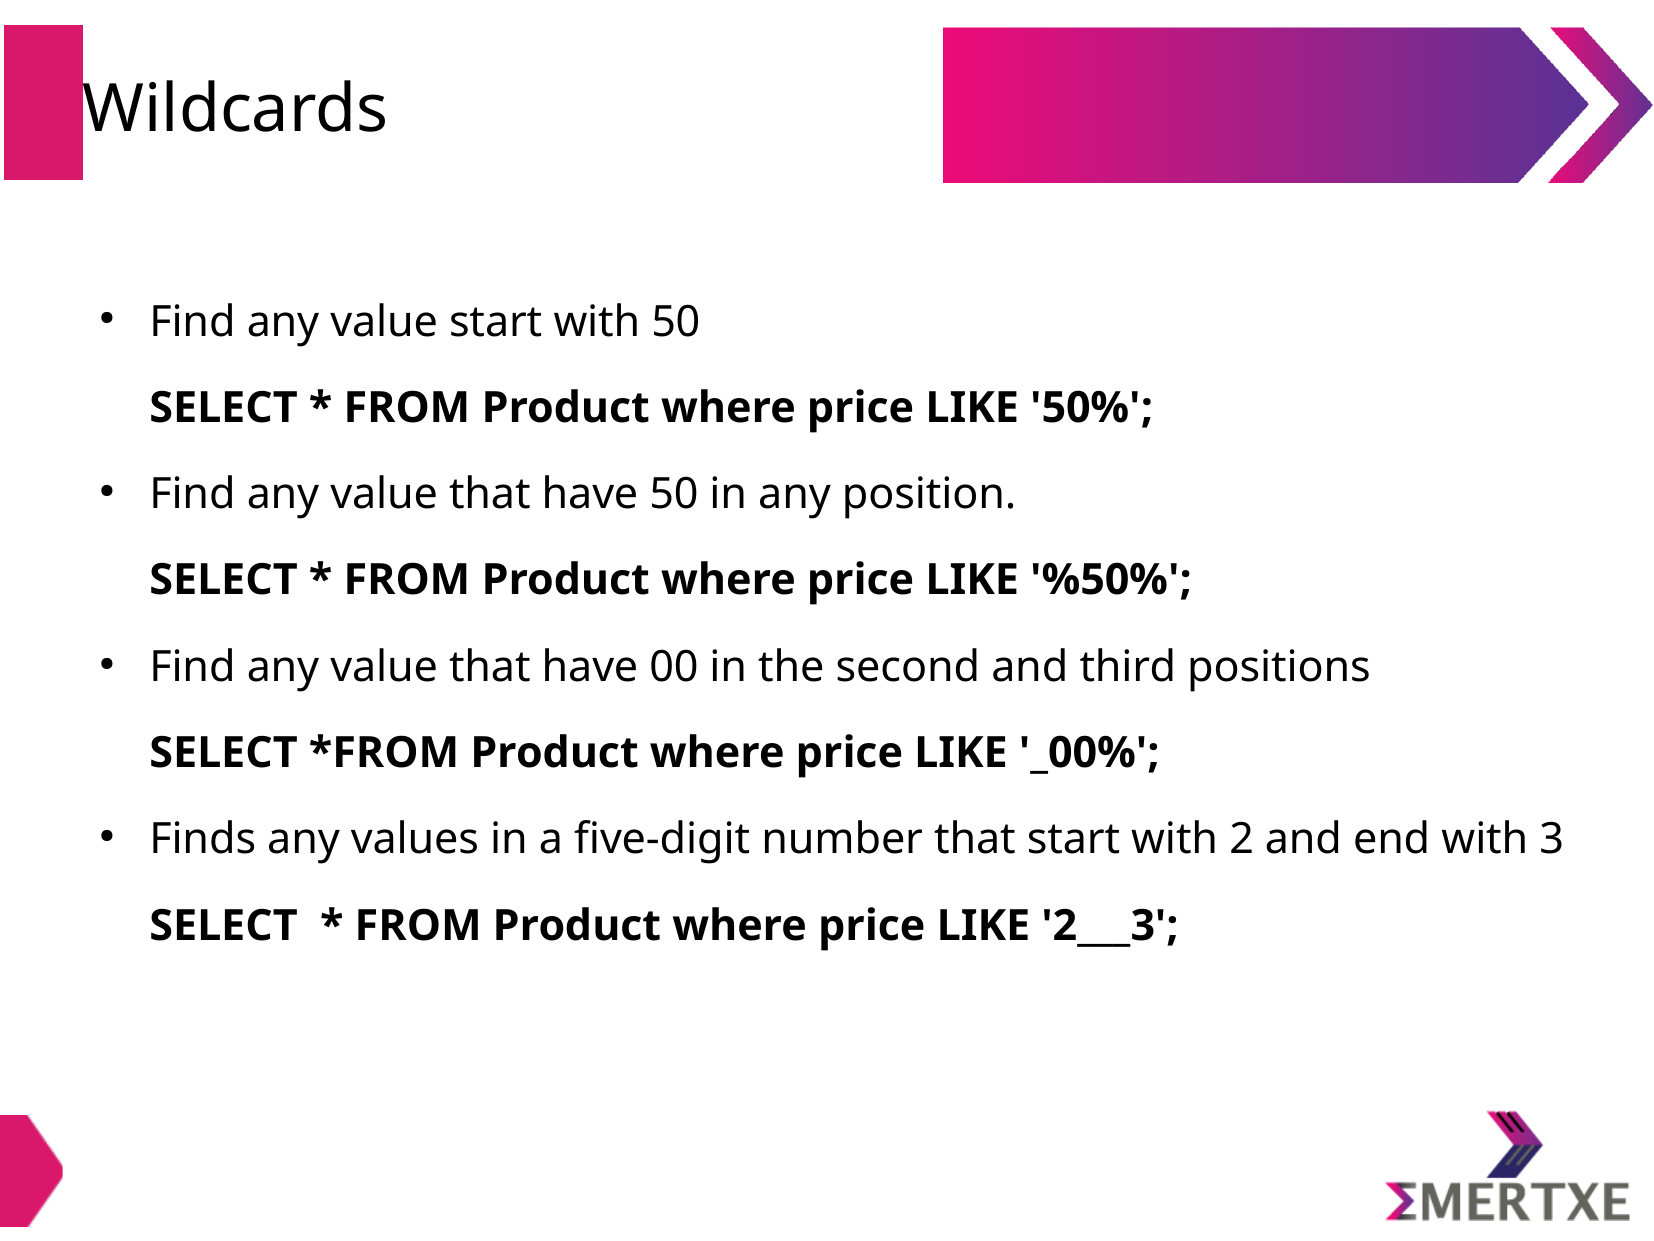

# Wildcards
Find any value start with 50
SELECT * FROM Product where price LIKE '50%';
Find any value that have 50 in any position.
SELECT * FROM Product where price LIKE '%50%';
Find any value that have 00 in the second and third positions
SELECT *FROM Product where price LIKE '_00%';
Finds any values in a five-digit number that start with 2 and end with 3
SELECT * FROM Product where price LIKE '2___3';